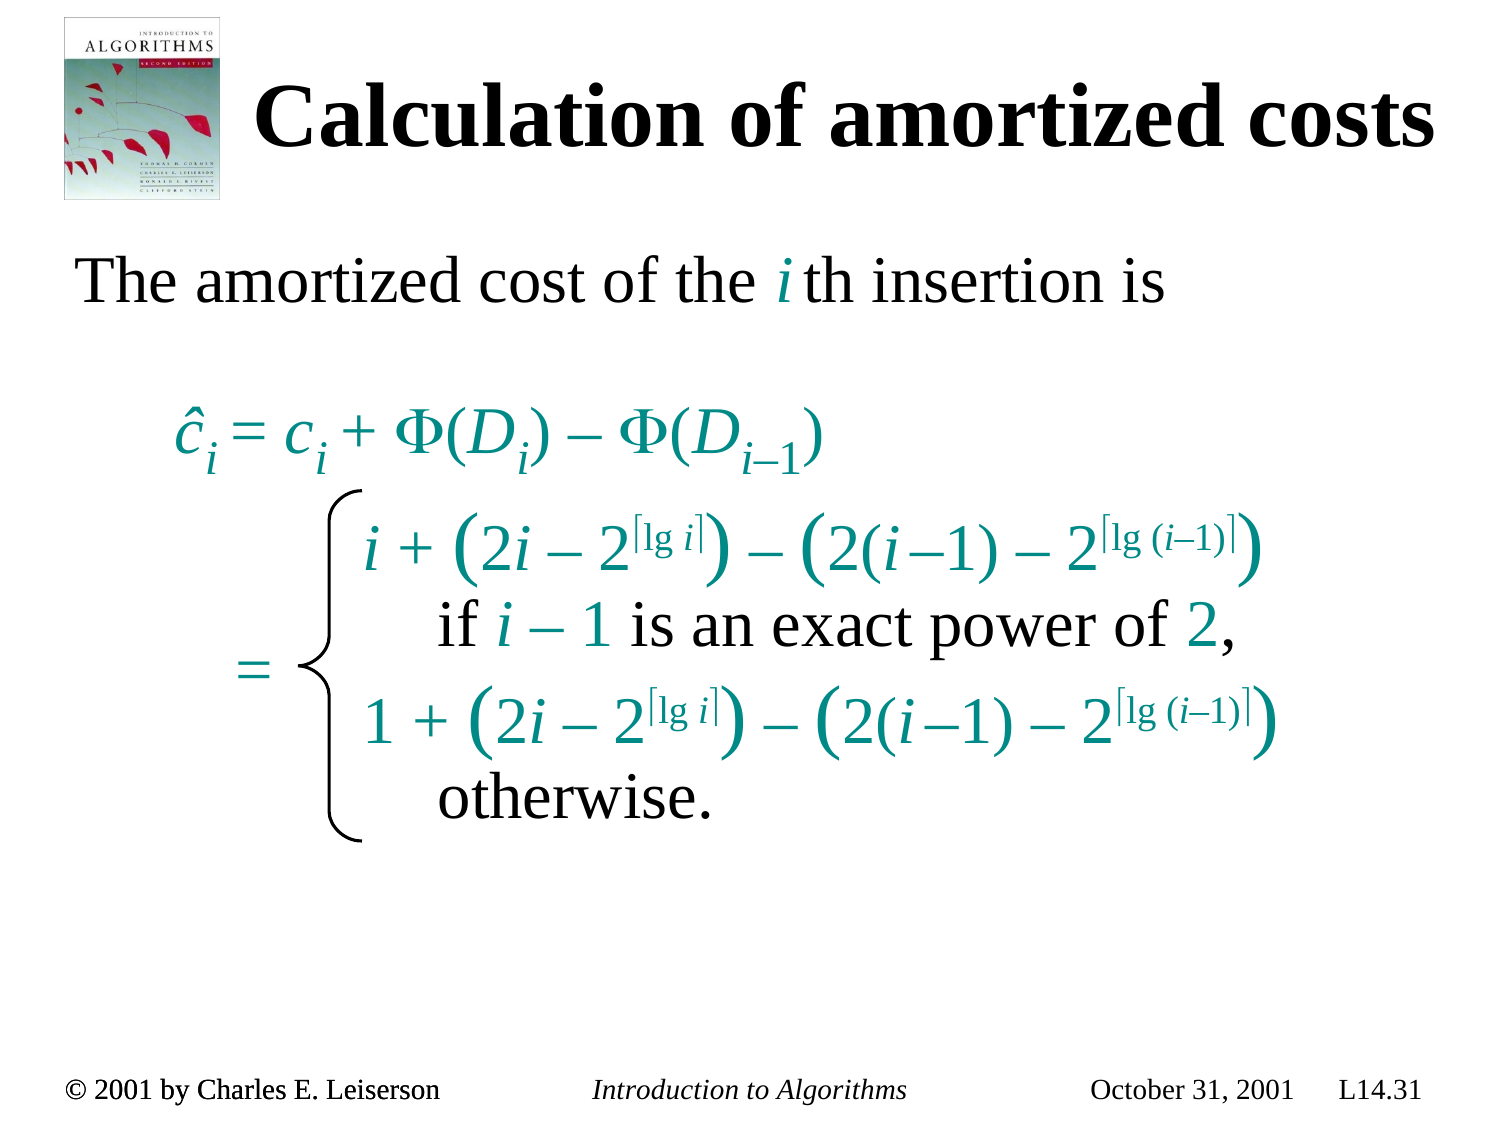

# Calculation of amortized costs
The amortized cost of the i th insertion is
ĉi = ci + (Di) – (Di–1)
i + (2i – 2lg i) – (2(i –1) – 2lg (i–1))
if i – 1 is an exact power of 2,
1 + (2i – 2lg i) – (2(i –1) – 2lg (i–1))
otherwise.
=
Introduction to Algorithms
October 31, 2001 L14.